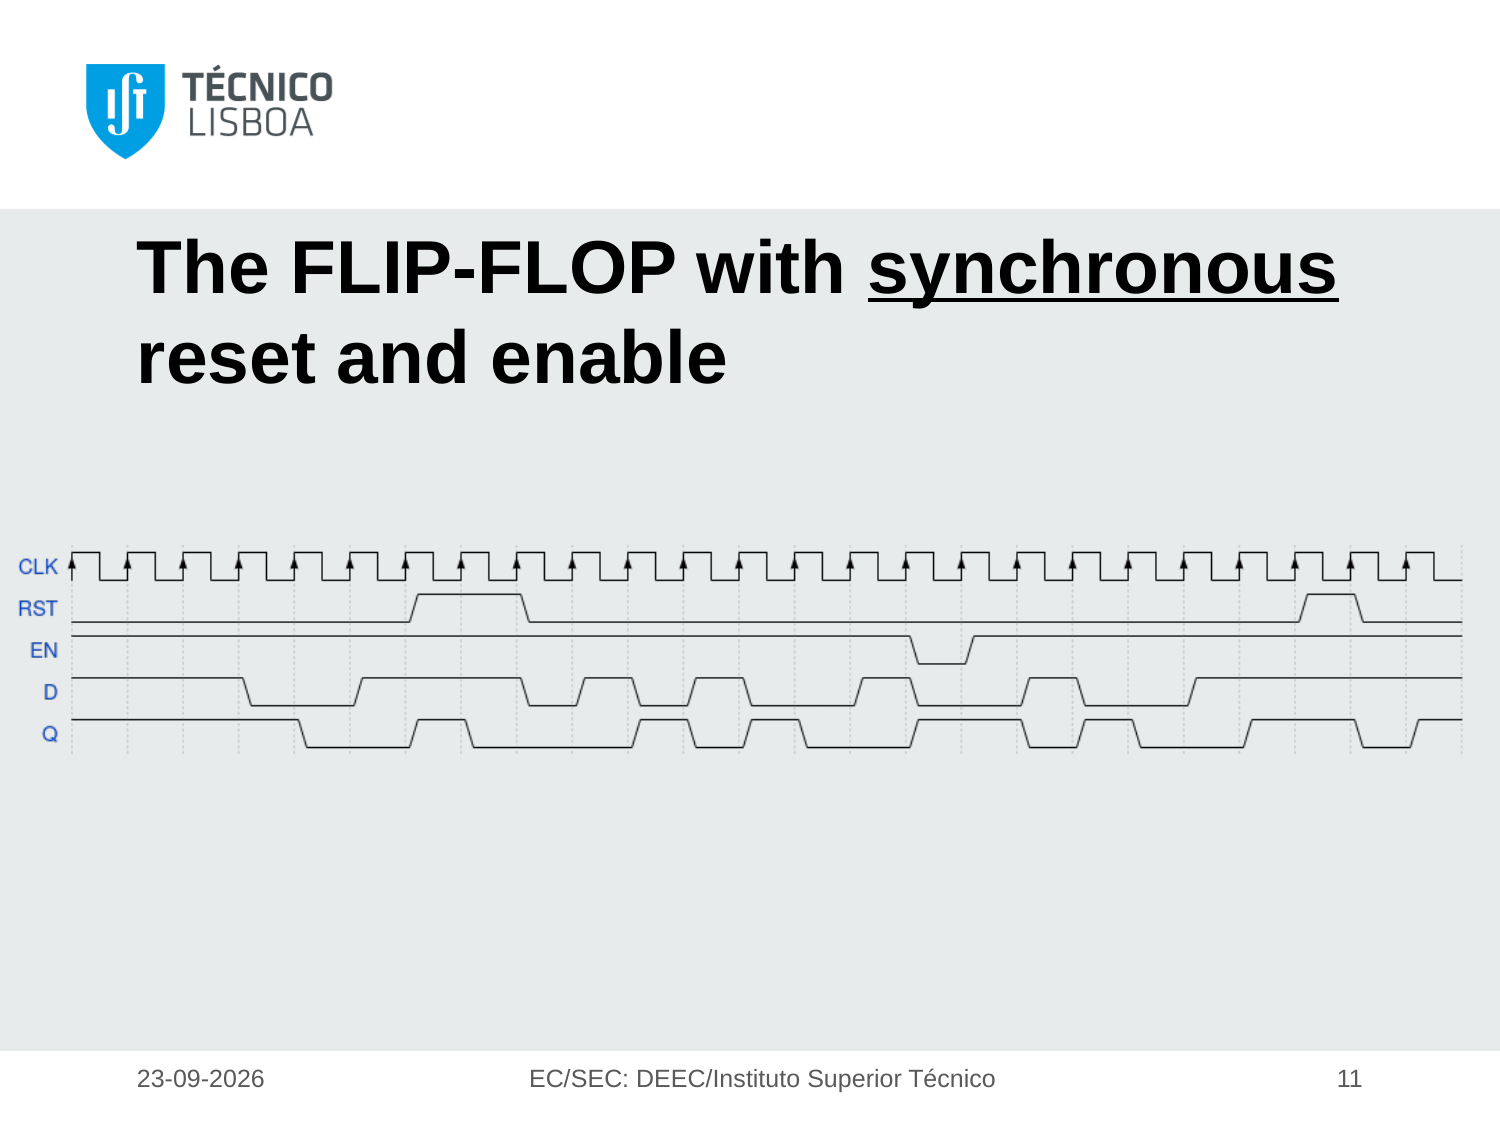

# The FLIP-FLOP with synchronous reset and enable
EC/SEC: DEEC/Instituto Superior Técnico